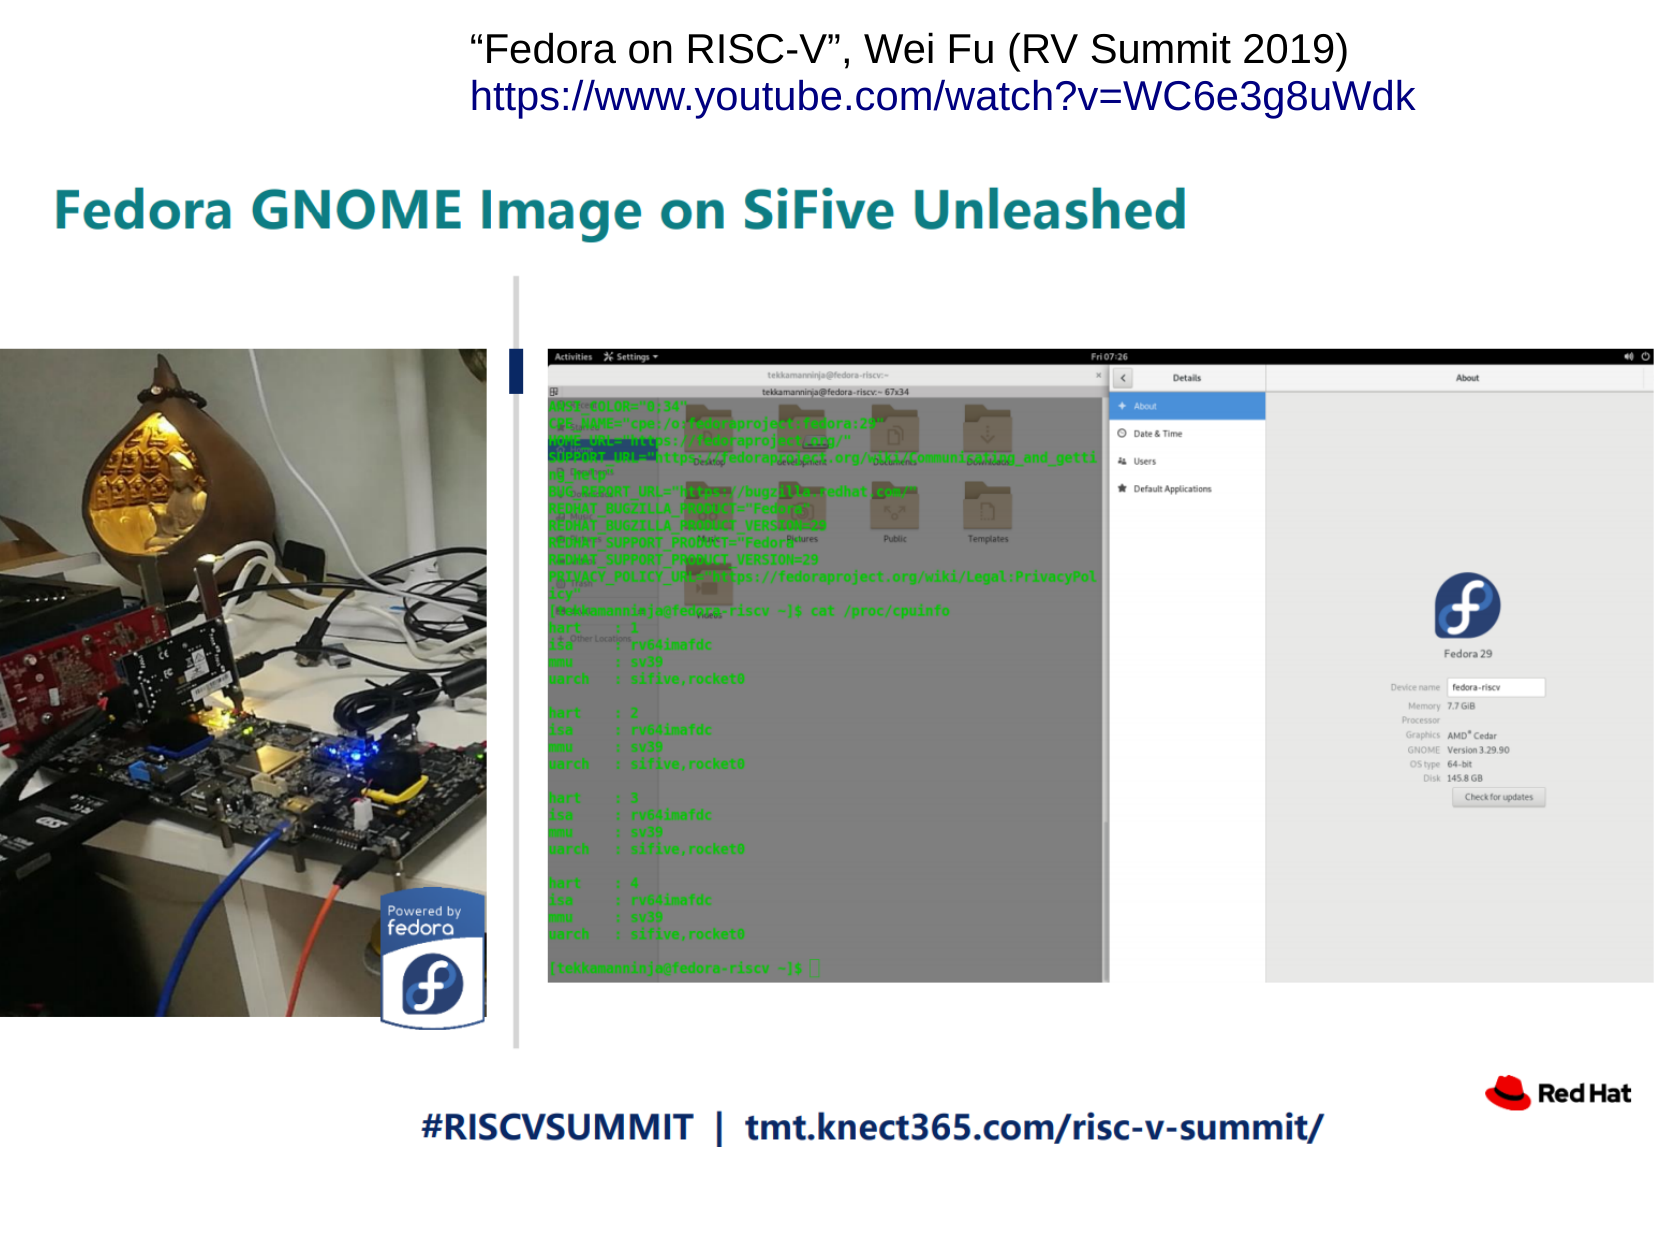

# “Fedora on RISC-V”, Wei Fu (RV Summit 2019)https://www.youtube.com/watch?v=WC6e3g8uWdk